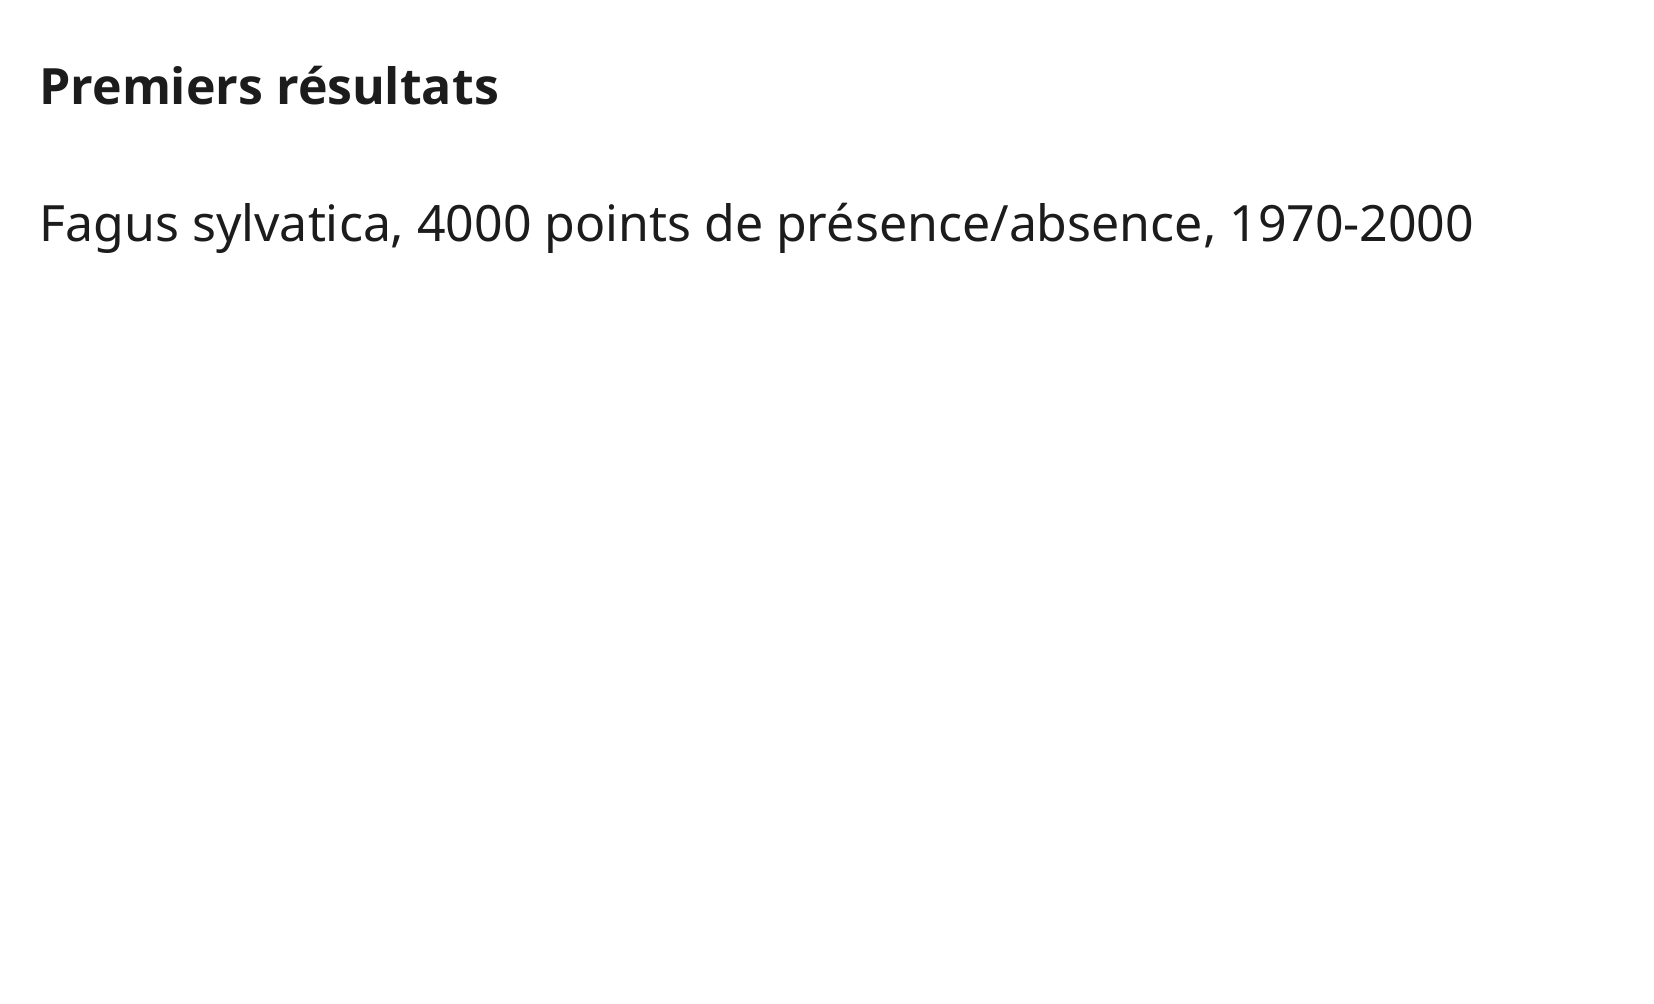

Premiers résultats
Fagus sylvatica, 4000 points de présence/absence, 1970-2000